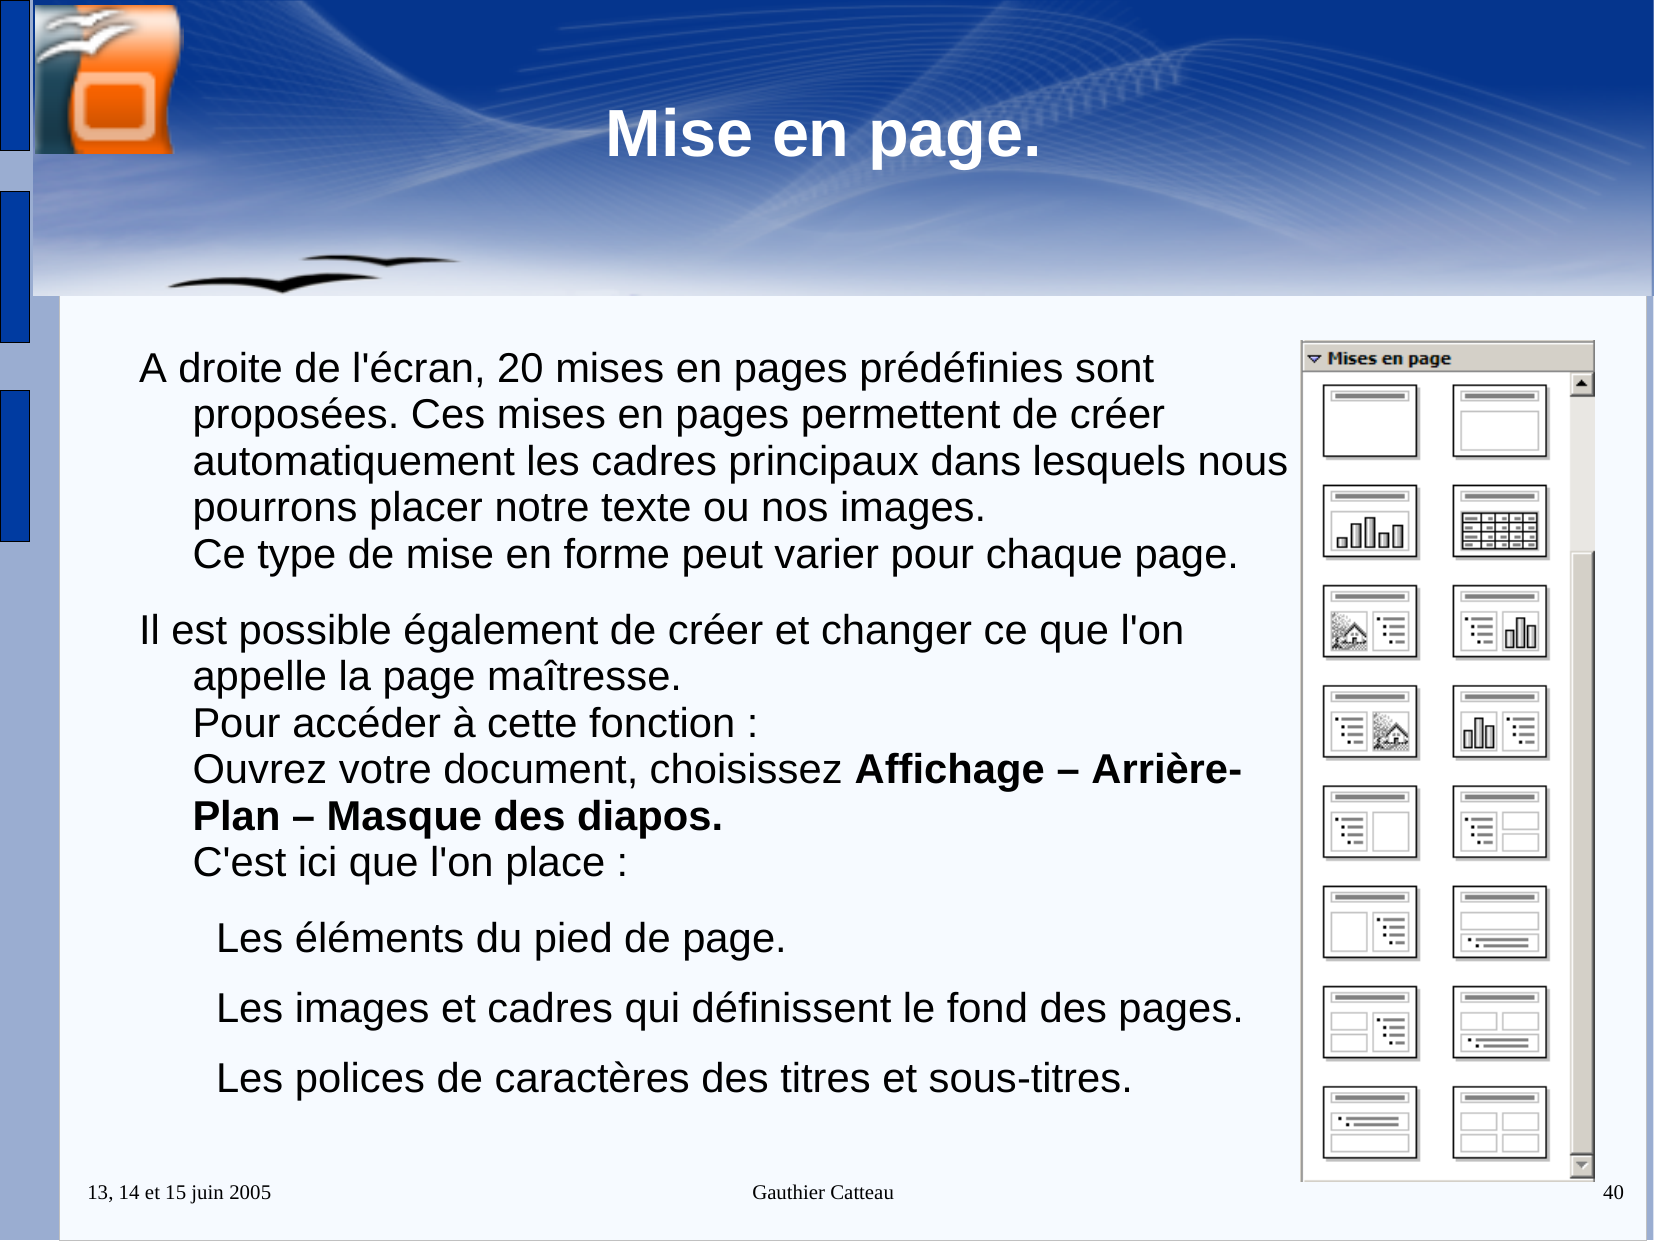

# Mise en page.
A droite de l'écran, 20 mises en pages prédéfinies sont proposées. Ces mises en pages permettent de créer automatiquement les cadres principaux dans lesquels nous pourrons placer notre texte ou nos images.
Ce type de mise en forme peut varier pour chaque page.
Il est possible également de créer et changer ce que l'on appelle la page maîtresse.
Pour accéder à cette fonction :
Ouvrez votre document, choisissez Affichage – Arrière-Plan – Masque des diapos.
C'est ici que l'on place :
Les éléments du pied de page.
Les images et cadres qui définissent le fond des pages.
Les polices de caractères des titres et sous-titres.
Gauthier Catteau